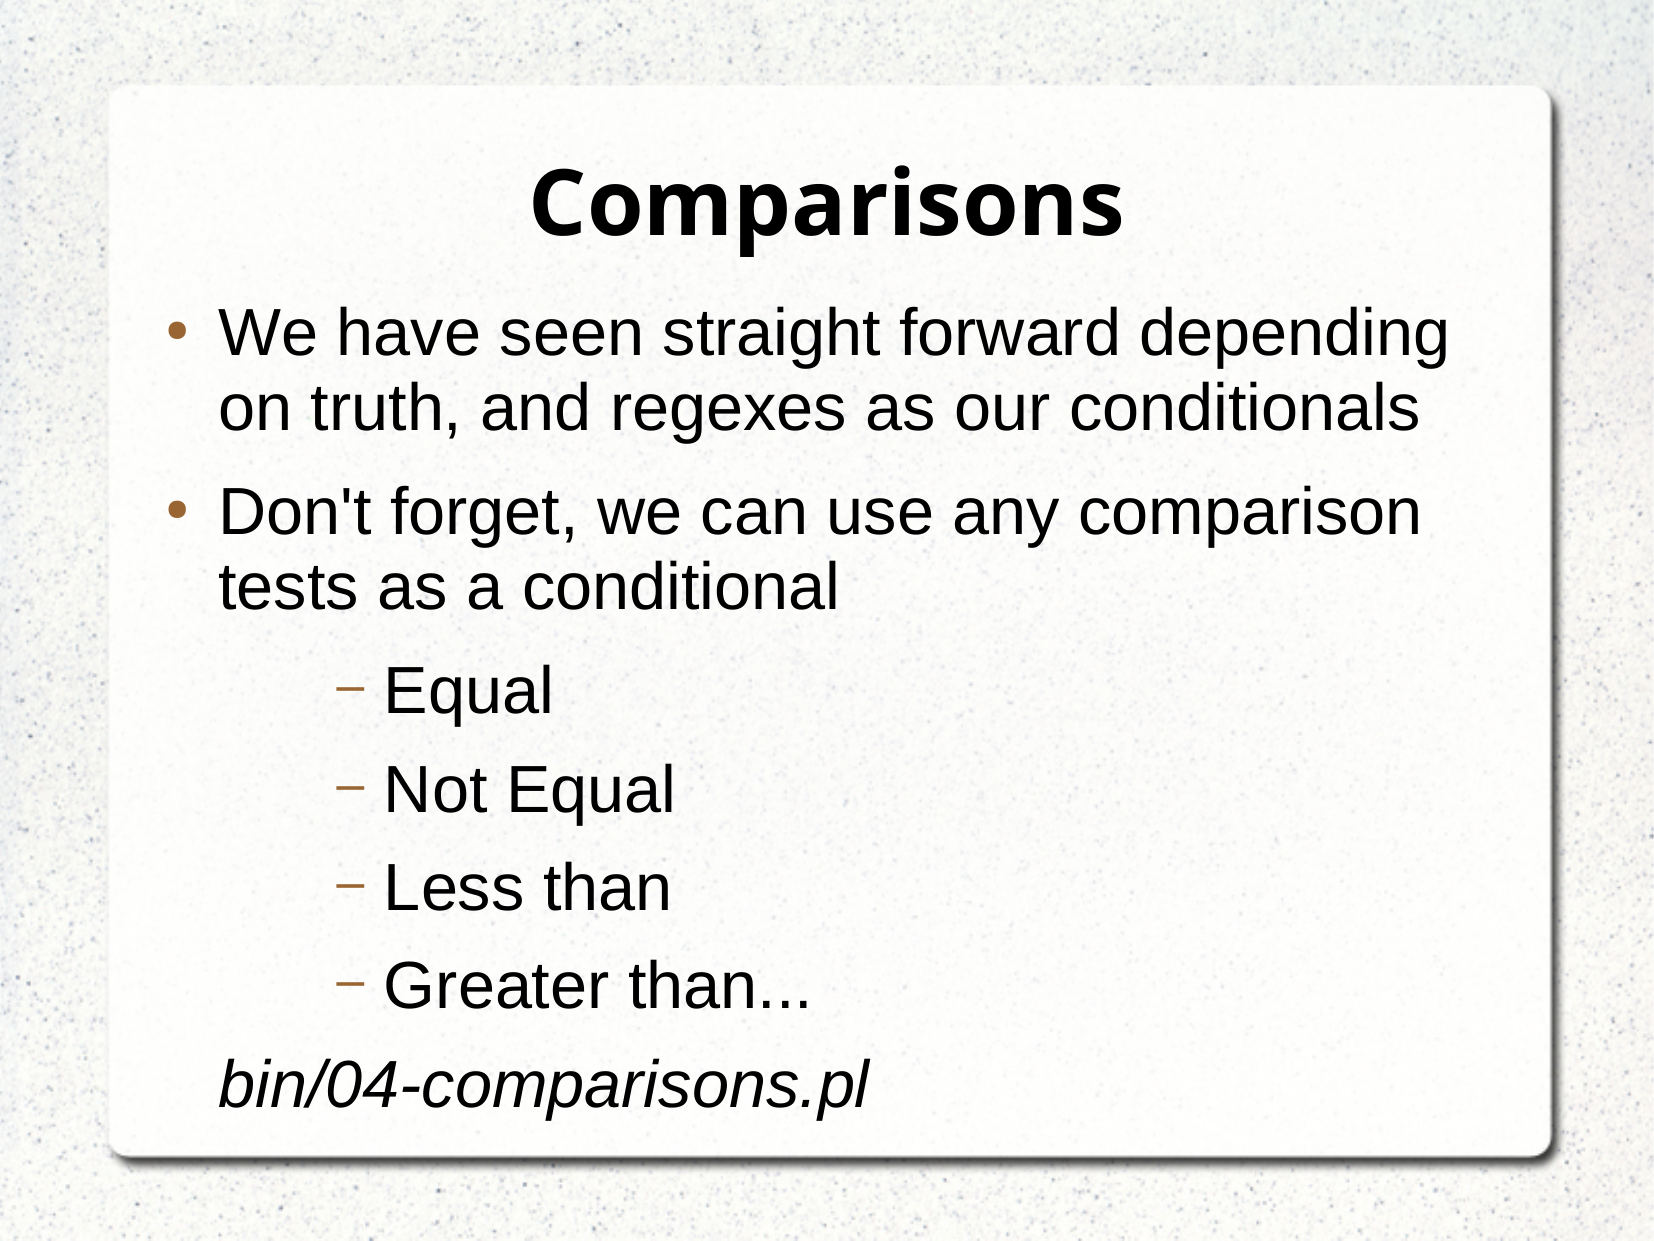

# Comparisons
We have seen straight forward depending on truth, and regexes as our conditionals
Don't forget, we can use any comparison tests as a conditional
Equal
Not Equal
Less than
Greater than...
bin/04-comparisons.pl